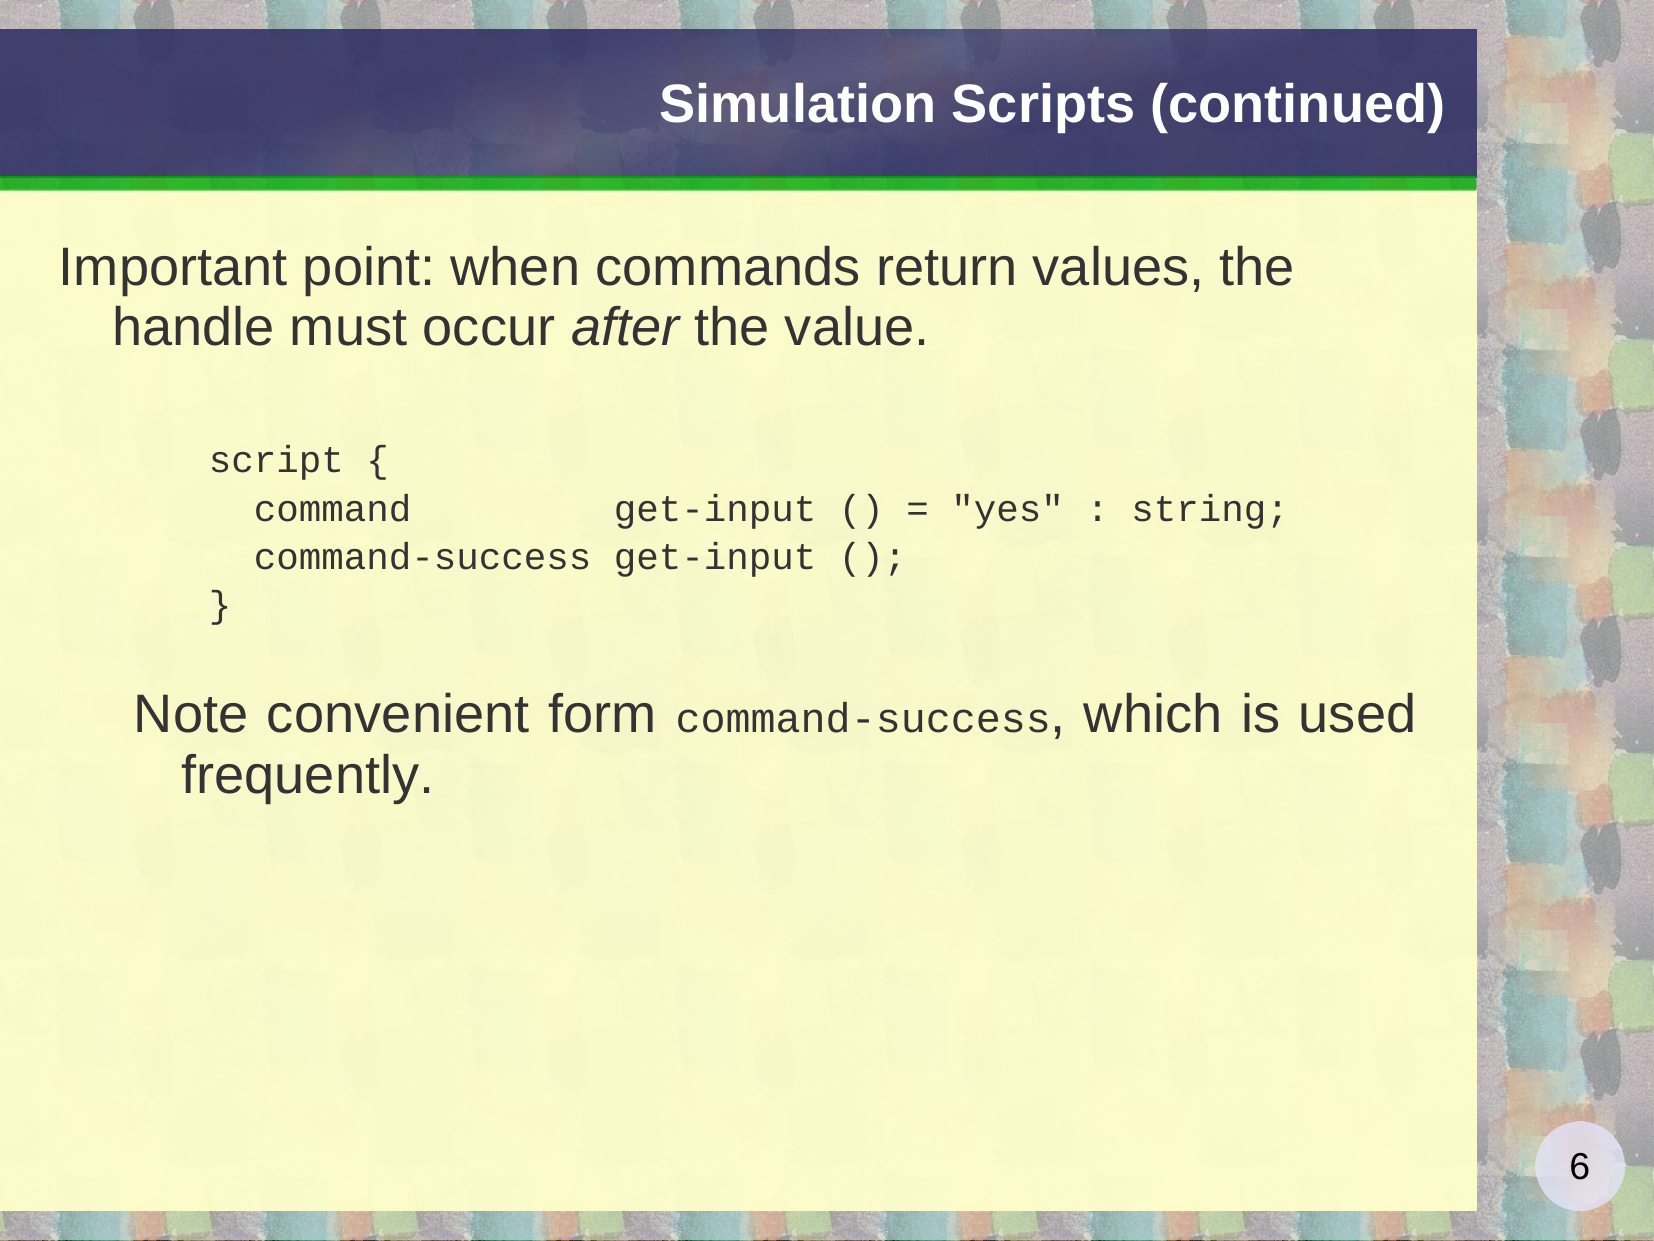

# Simulation Scripts (continued)
Important point: when commands return values, the handle must occur after the value.
script {
 command get-input () = "yes" : string;
 command-success get-input ();
}
Note convenient form command-success, which is used frequently.